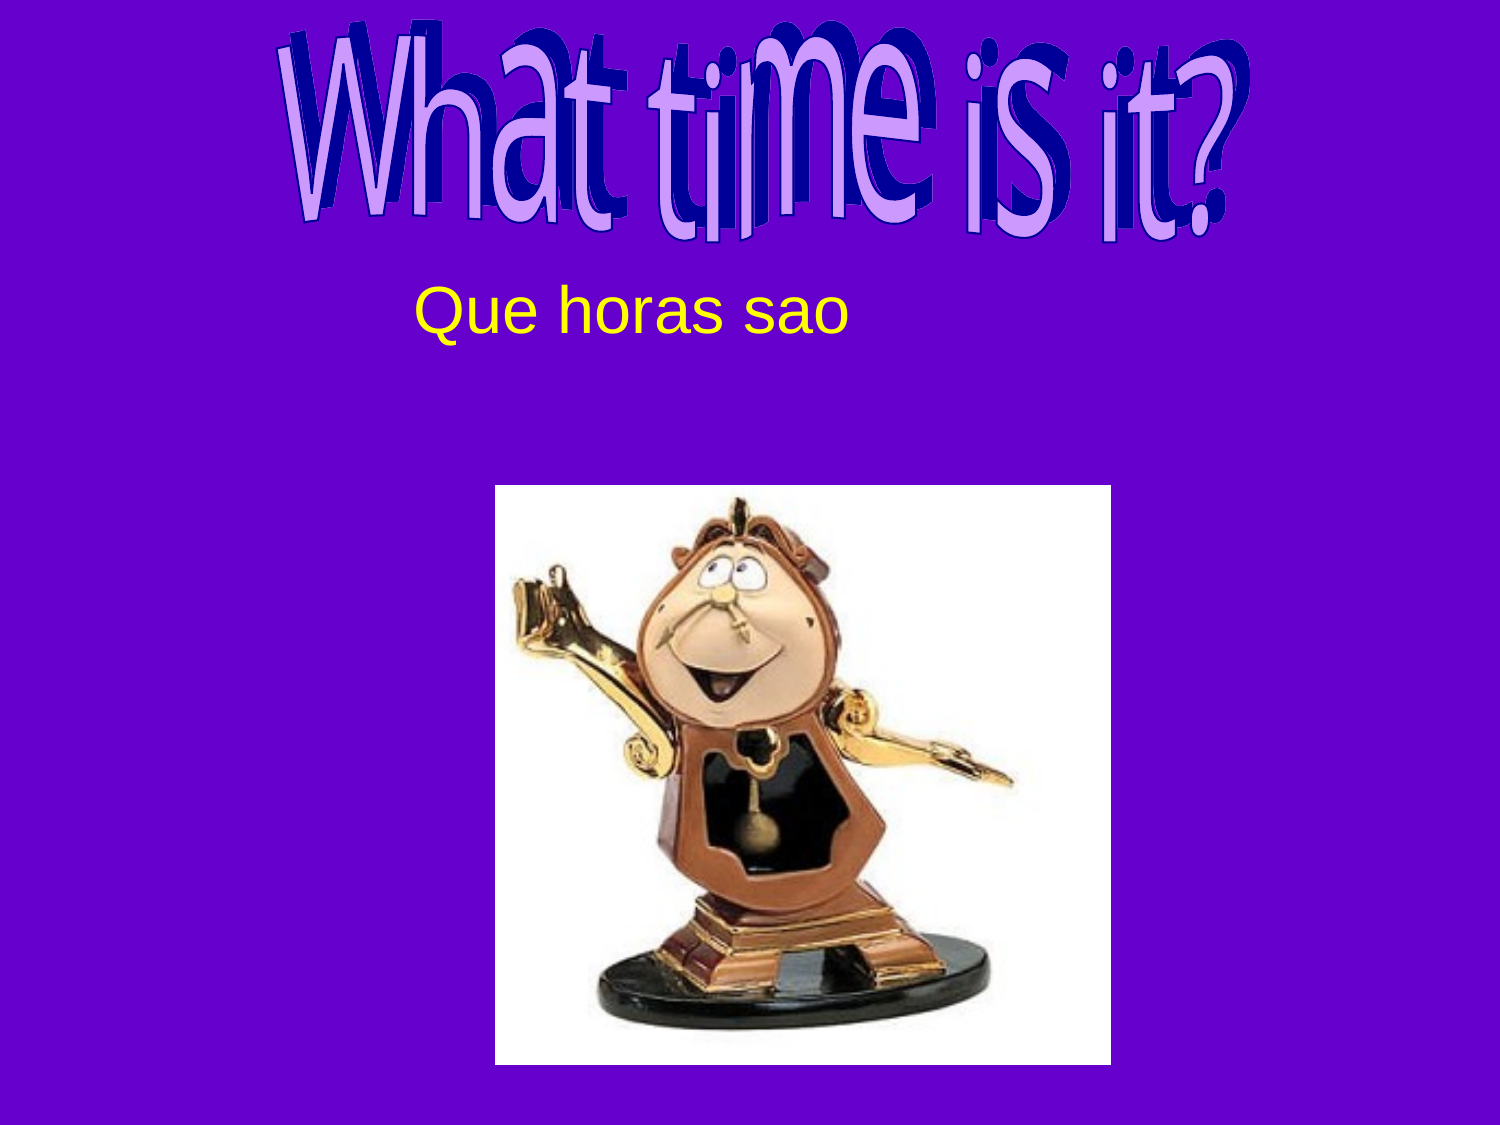

What time is it?
Que horas sao